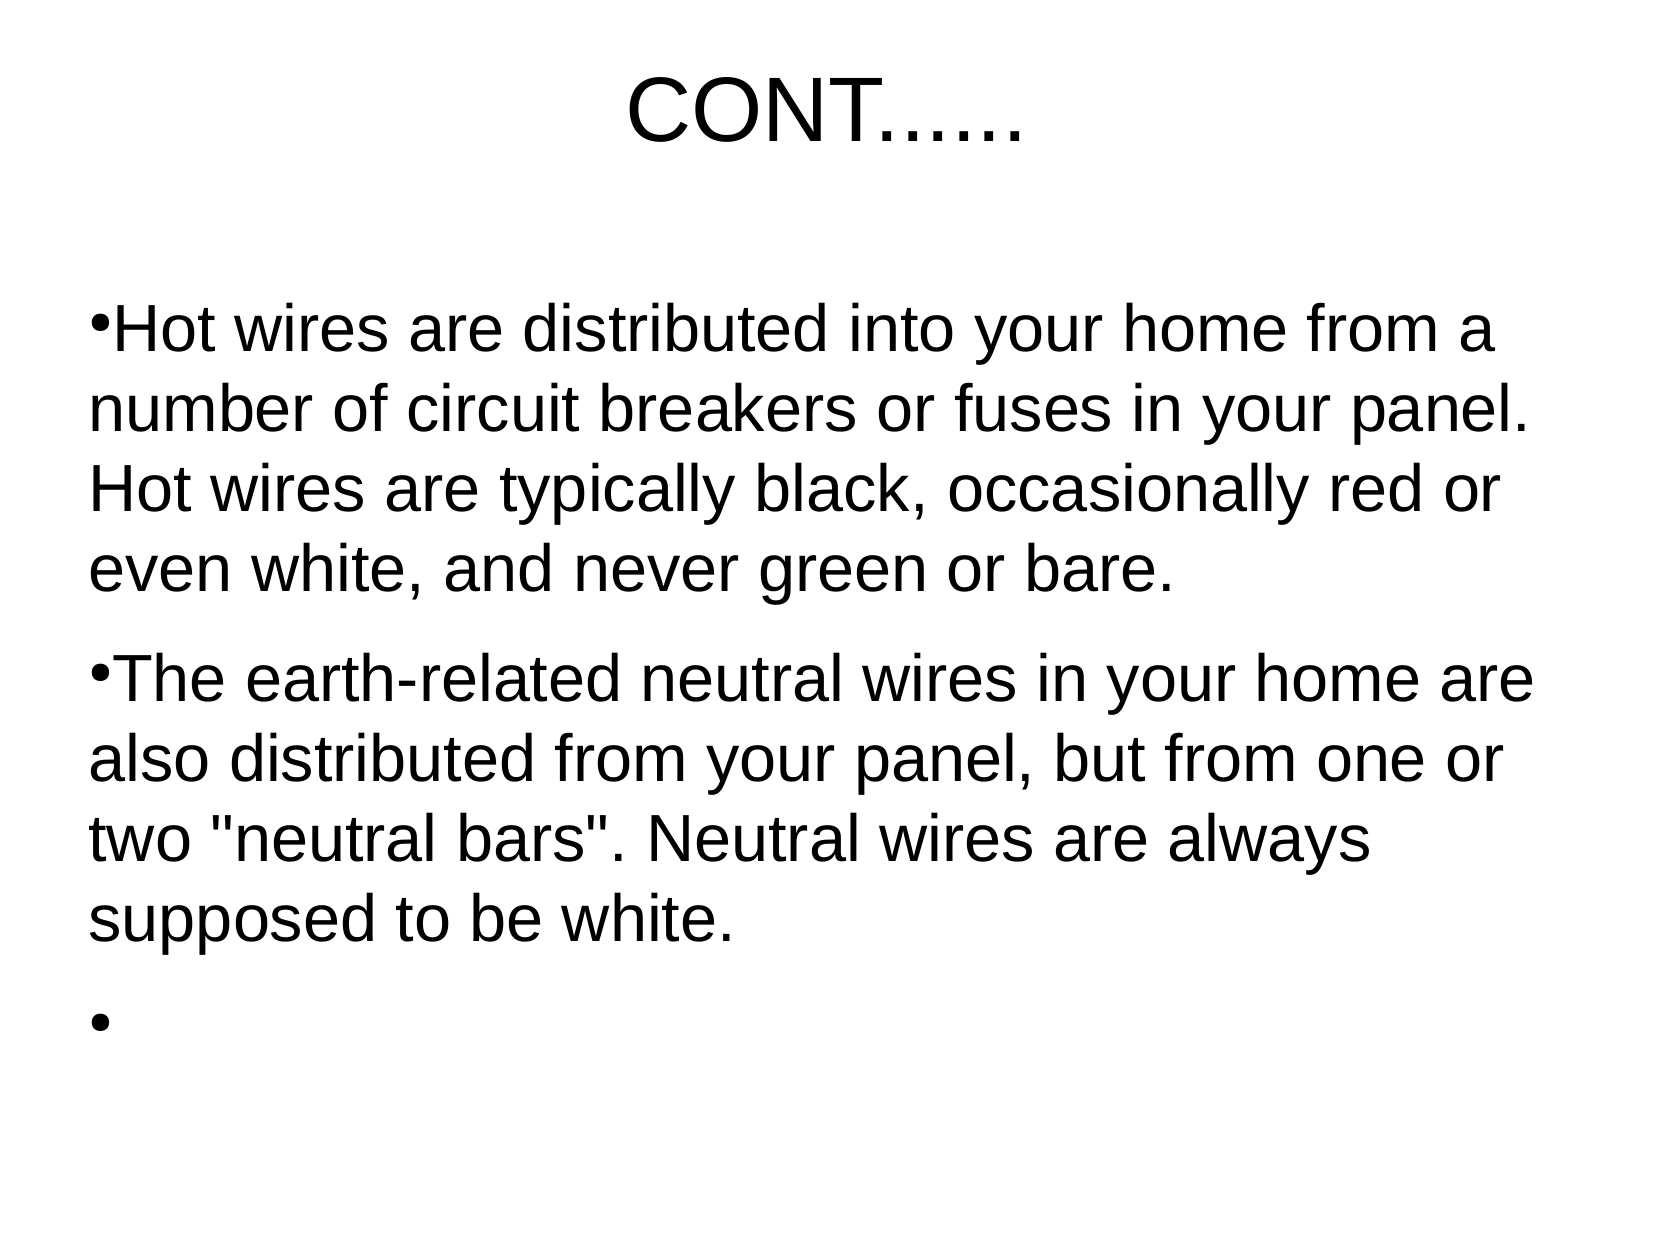

# CONT......
Hot wires are distributed into your home from a number of circuit breakers or fuses in your panel. Hot wires are typically black, occasionally red or even white, and never green or bare.
The earth-related neutral wires in your home are also distributed from your panel, but from one or two "neutral bars". Neutral wires are always supposed to be white.